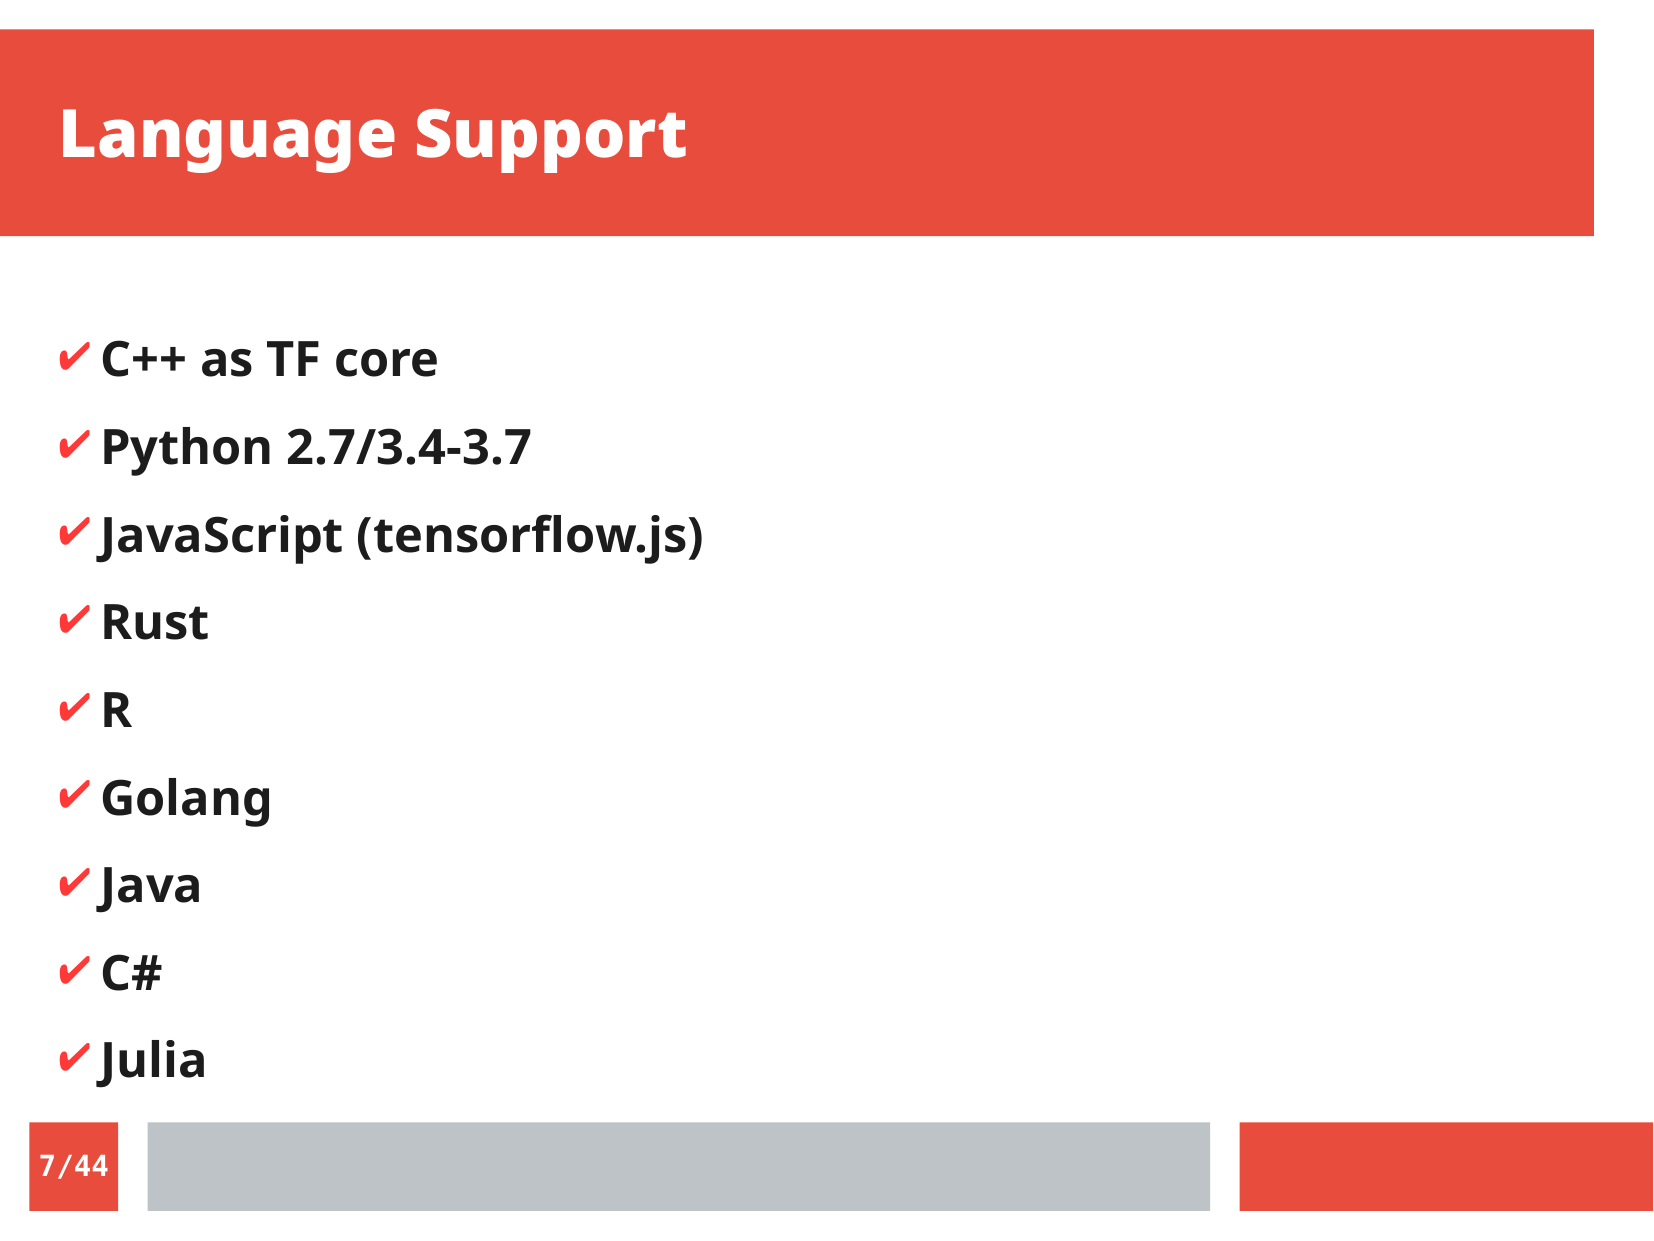

# Language Support
 C++ as TF core
 Python 2.7/3.4-3.7
 JavaScript (tensorflow.js)
 Rust
 R
 Golang
 Java
 C#
 Julia
7